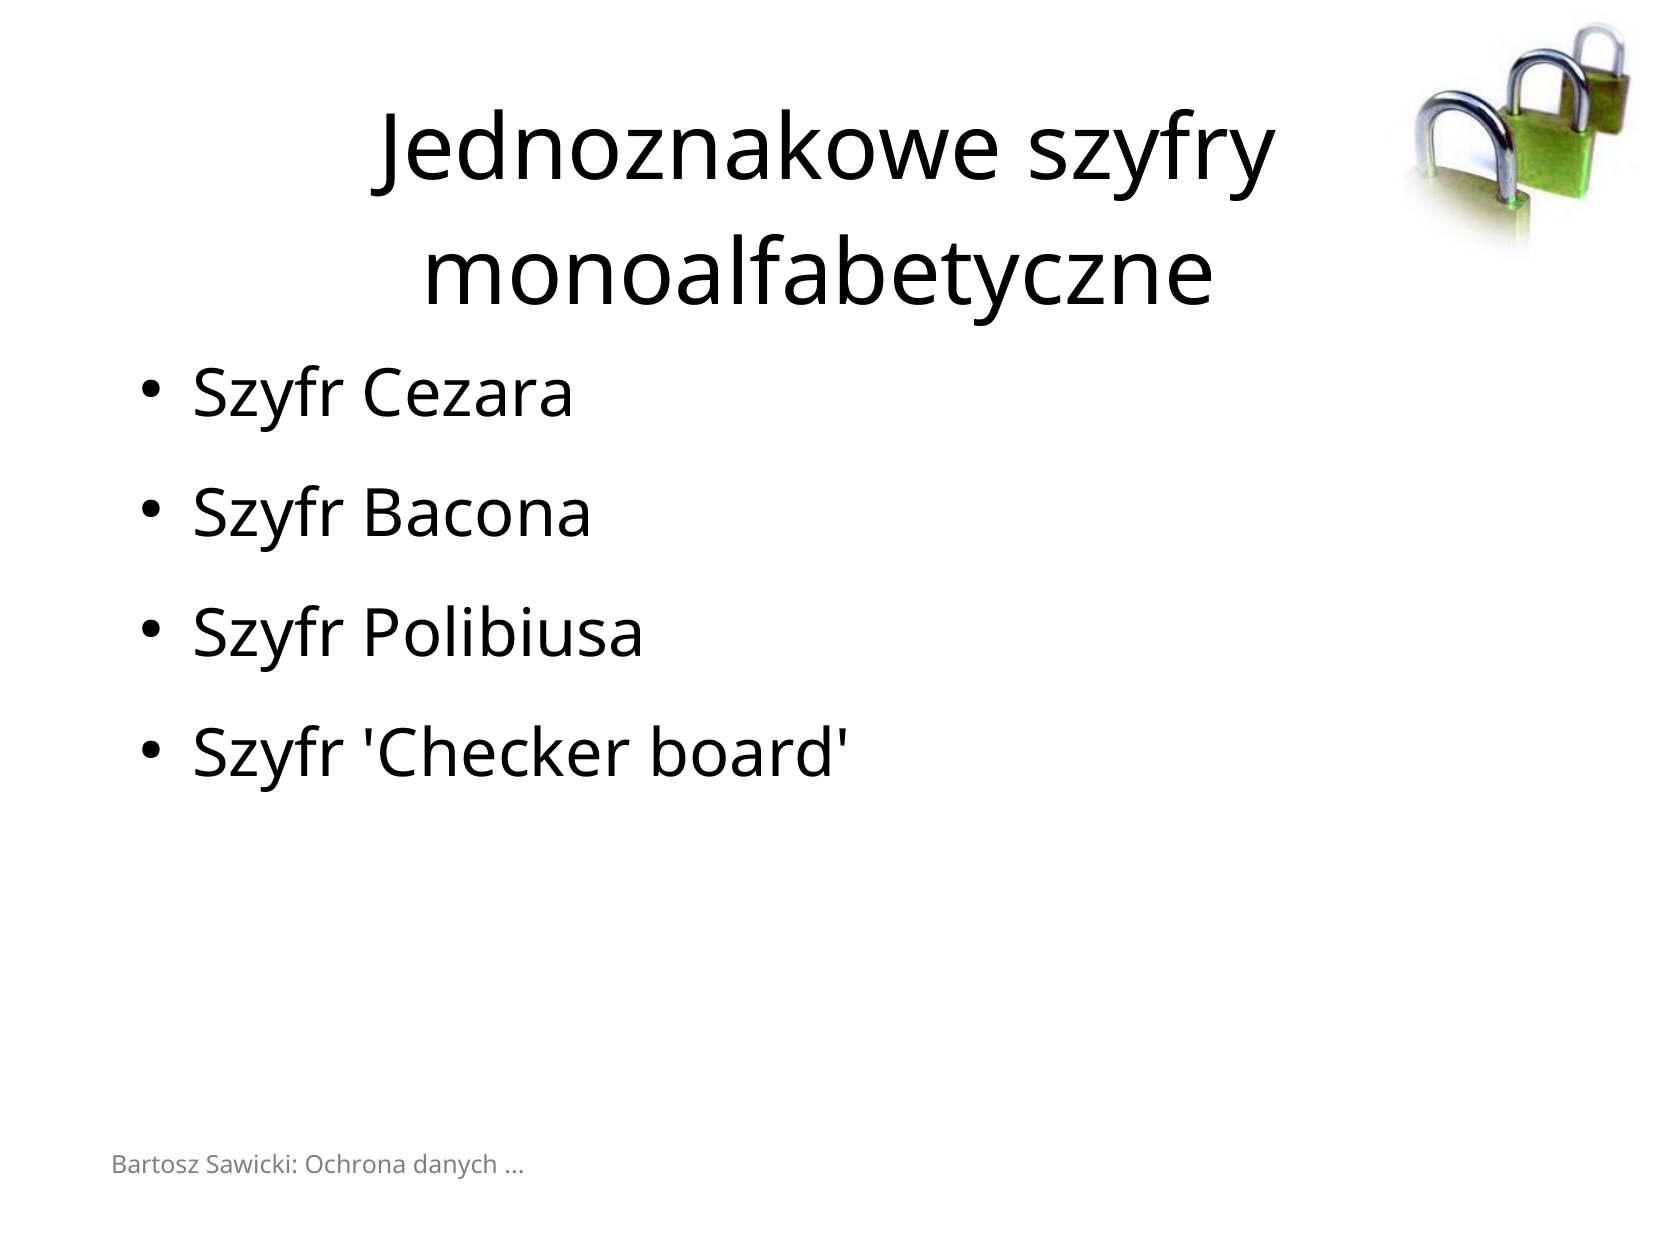

# Jednoznakowe szyfry monoalfabetyczne
Szyfr Cezara
Szyfr Bacona
Szyfr Polibiusa
Szyfr 'Checker board'